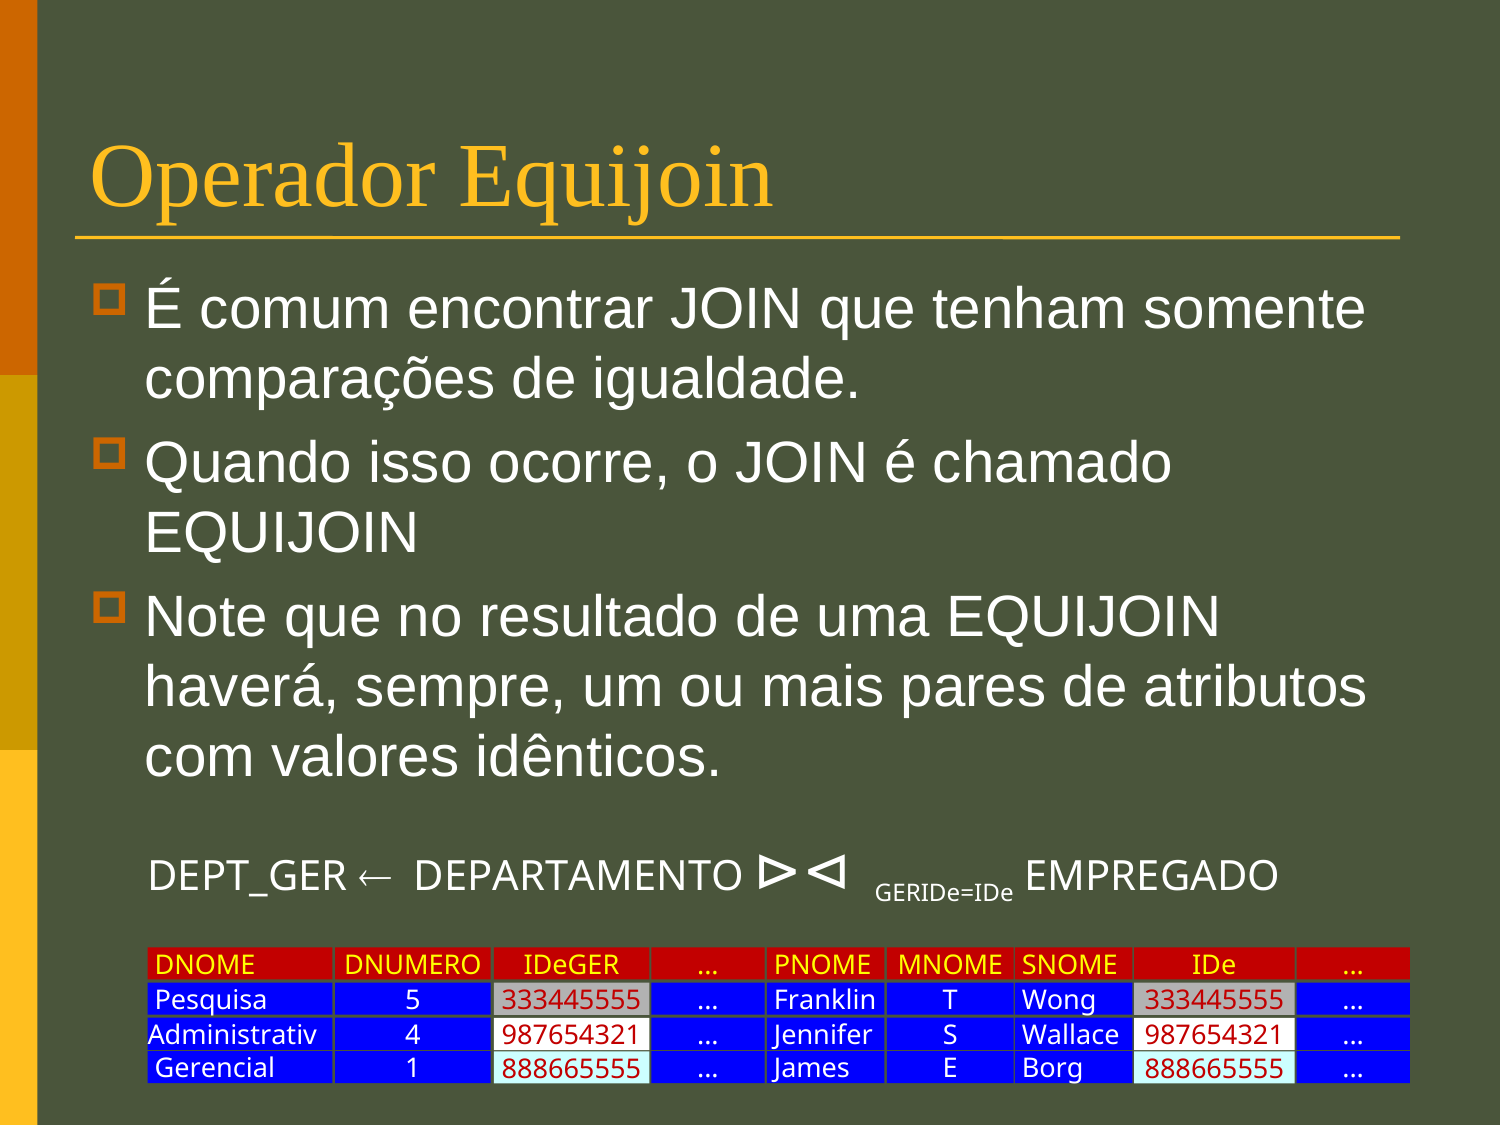

# Operador Equijoin
É comum encontrar JOIN que tenham somente comparações de igualdade.
Quando isso ocorre, o JOIN é chamado EQUIJOIN
Note que no resultado de uma EQUIJOIN haverá, sempre, um ou mais pares de atributos com valores idênticos.
DEPT_GER DEPARTAMENTO ⊳⊲ GERIDe=IDe EMPREGADO
 DNOME
 Pesquisa
 Administrativo
 Gerencial
DNUMERO
5
4
1
IDeGER
...
...
...
...
 PNOME
 Franklin
 Jennifer
 James
MNOME
T
S
E
 SNOME
 Wong
 Wallace
 Borg
IDe
...
...
...
...
333445555
333445555
987654321
987654321
888665555
888665555